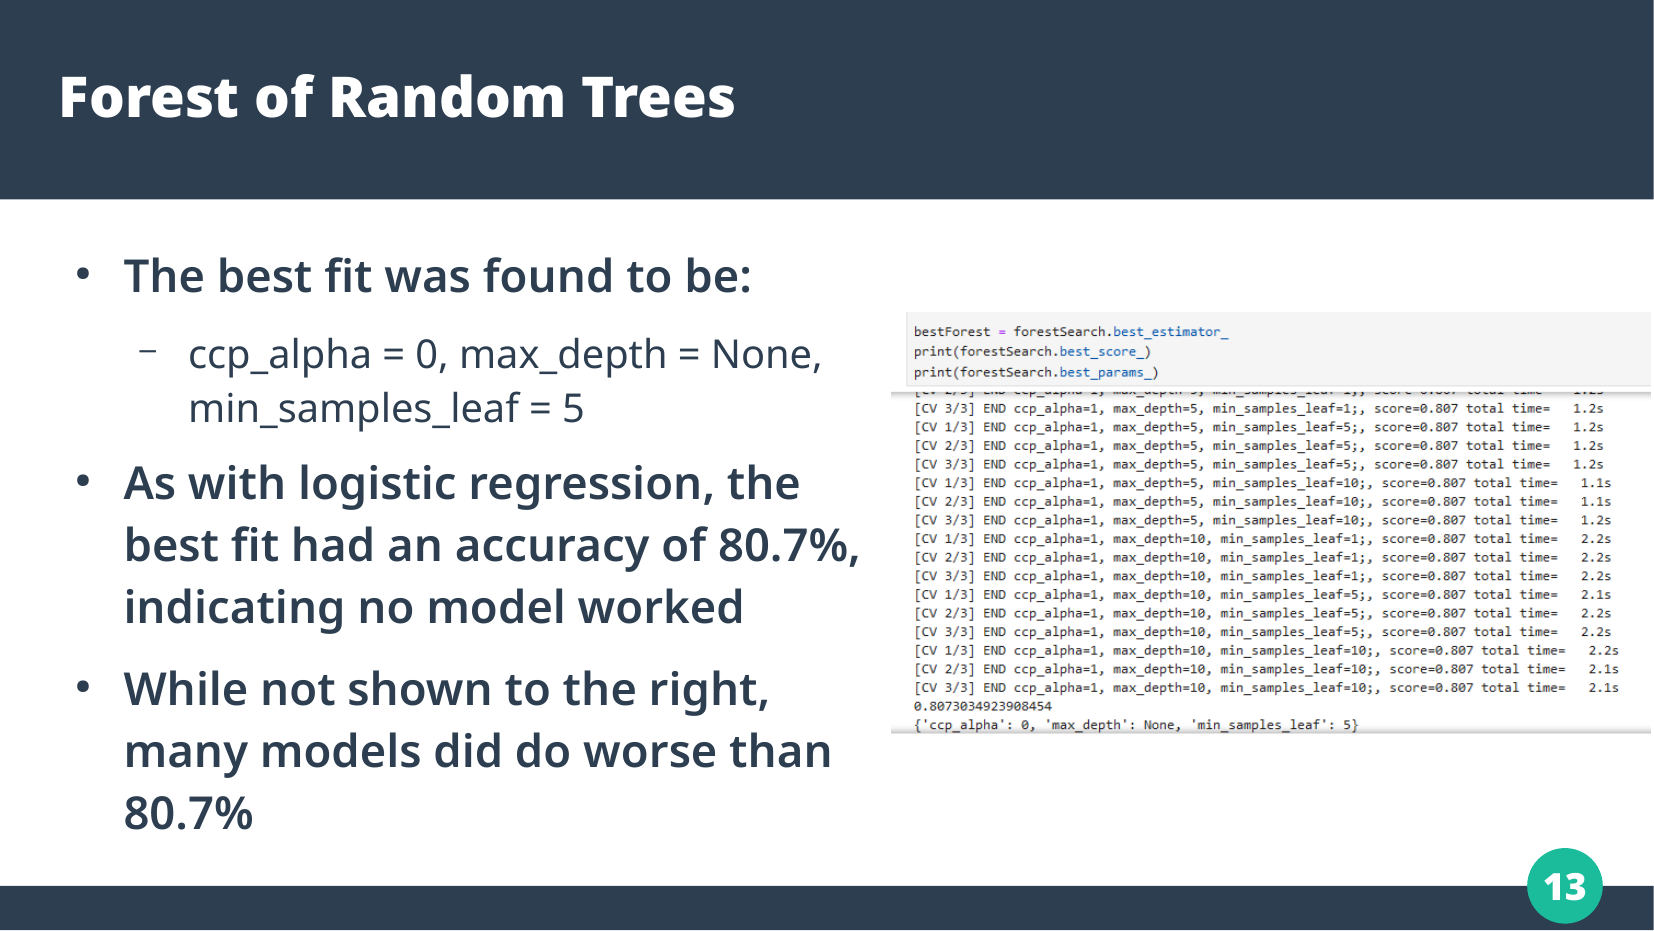

# Forest of Random Trees
The best fit was found to be:
ccp_alpha = 0, max_depth = None, min_samples_leaf = 5
As with logistic regression, the best fit had an accuracy of 80.7%, indicating no model worked
While not shown to the right, many models did do worse than 80.7%